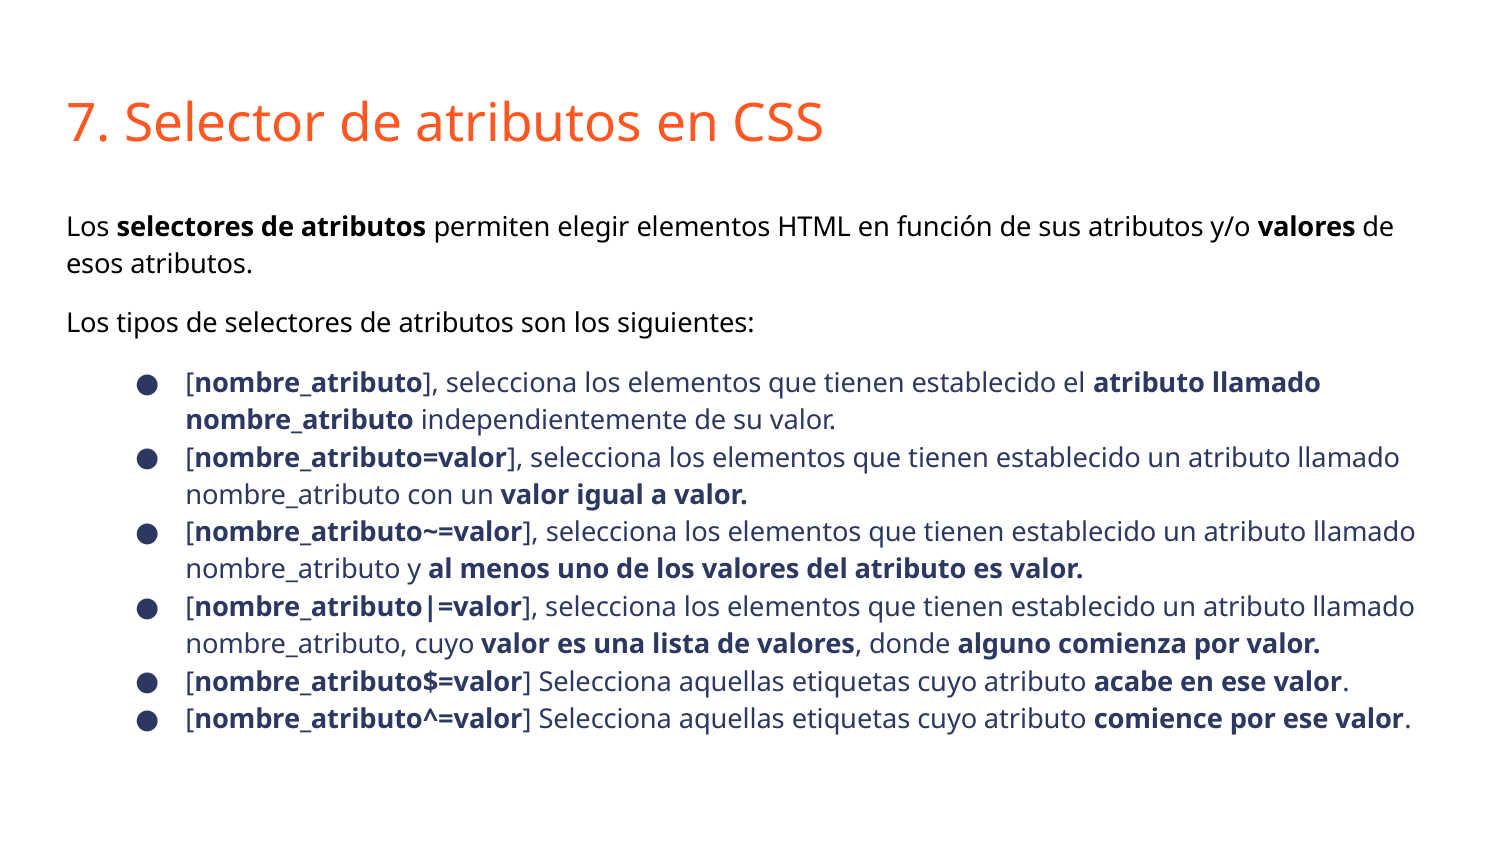

# 7. Selector de atributos en CSS
Los selectores de atributos permiten elegir elementos HTML en función de sus atributos y/o valores de esos atributos.
Los tipos de selectores de atributos son los siguientes:
[nombre_atributo], selecciona los elementos que tienen establecido el atributo llamado nombre_atributo independientemente de su valor.
[nombre_atributo=valor], selecciona los elementos que tienen establecido un atributo llamado nombre_atributo con un valor igual a valor.
[nombre_atributo~=valor], selecciona los elementos que tienen establecido un atributo llamado nombre_atributo y al menos uno de los valores del atributo es valor.
[nombre_atributo|=valor], selecciona los elementos que tienen establecido un atributo llamado nombre_atributo, cuyo valor es una lista de valores, donde alguno comienza por valor.
[nombre_atributo$=valor] Selecciona aquellas etiquetas cuyo atributo acabe en ese valor.
[nombre_atributo^=valor] Selecciona aquellas etiquetas cuyo atributo comience por ese valor.